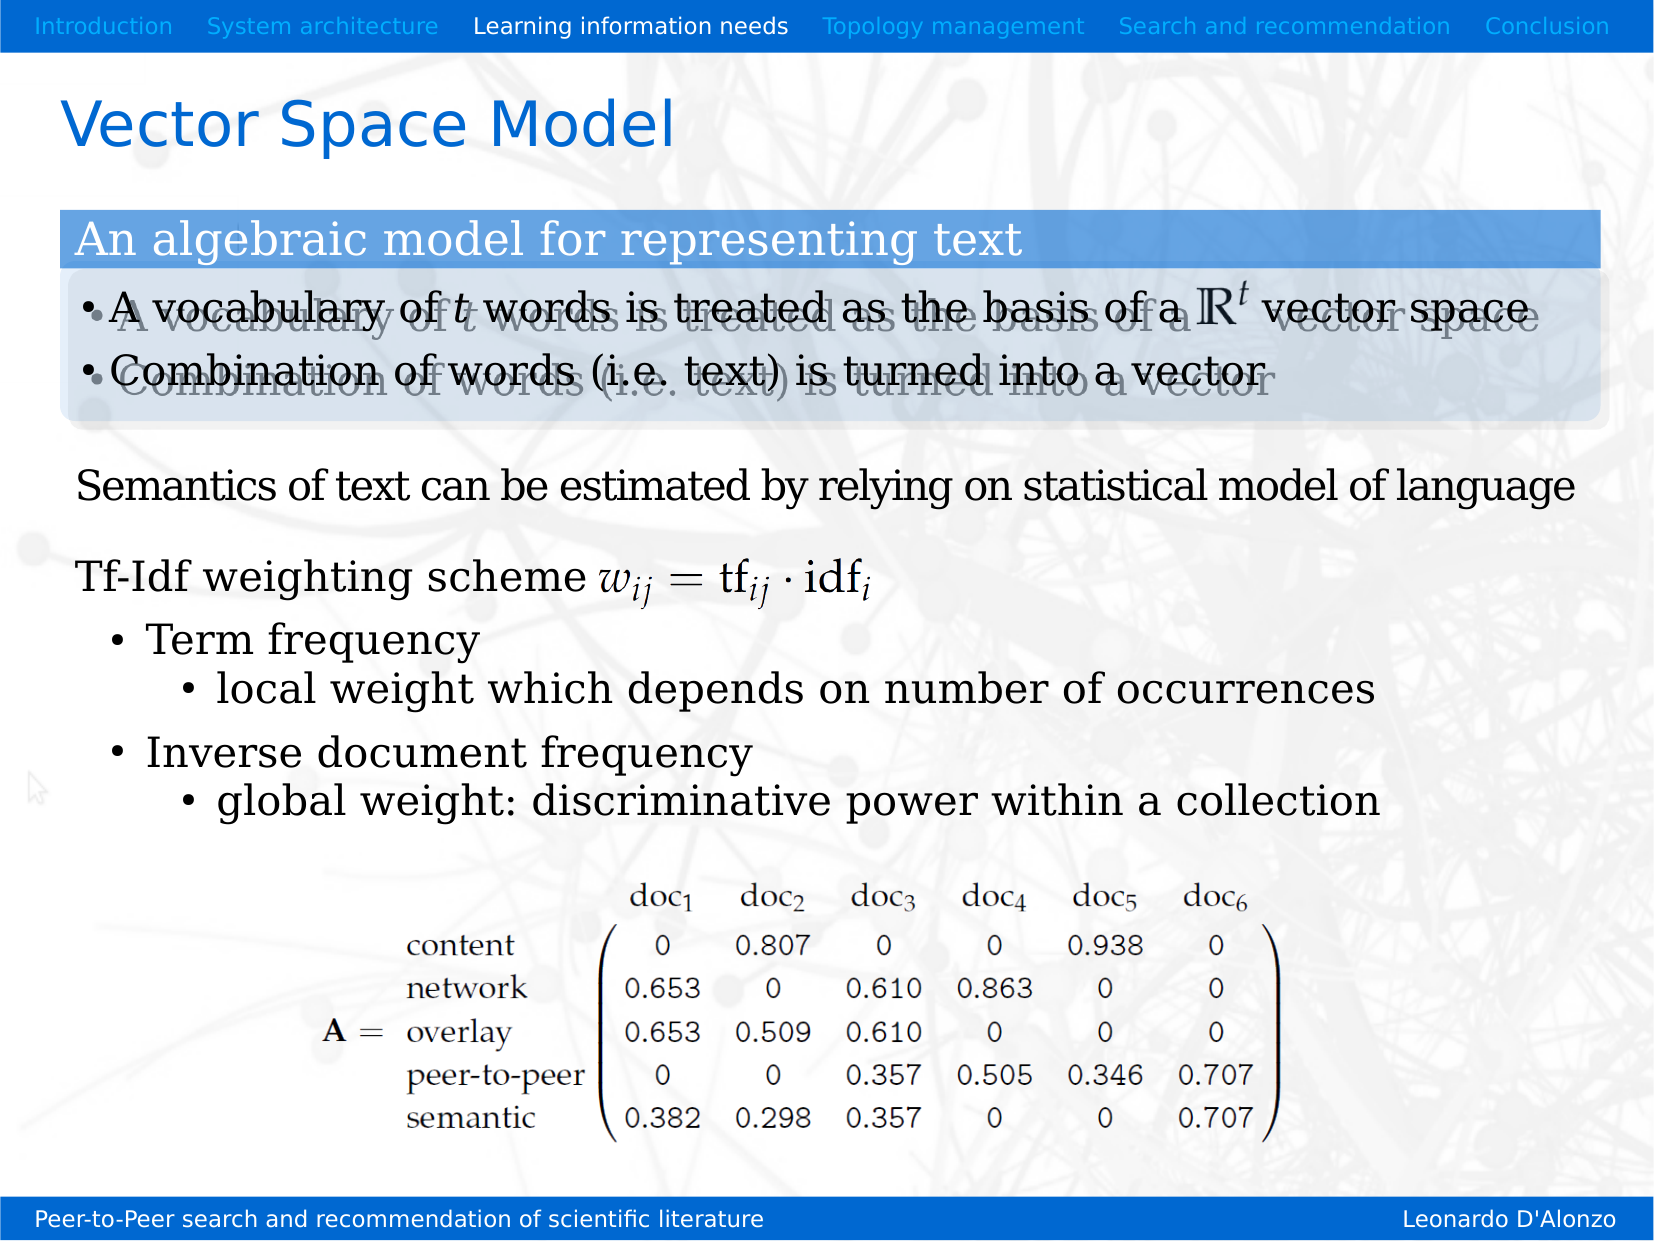

Introduction
System architecture
Learning information needs
Topology management
Search and recommendation
Conclusion
# Vector Space Model
An algebraic model for representing text
 A vocabulary of t words is treated as the basis of a vector space
 Combination of words (i.e. text) is turned into a vector
Semantics of text can be estimated by relying on statistical model of language
Tf-Idf weighting scheme
Term frequency
local weight which depends on number of occurrences
Inverse document frequency
global weight: discriminative power within a collection
Leonardo D'Alonzo
Peer-to-Peer search and recommendation of scientific literature